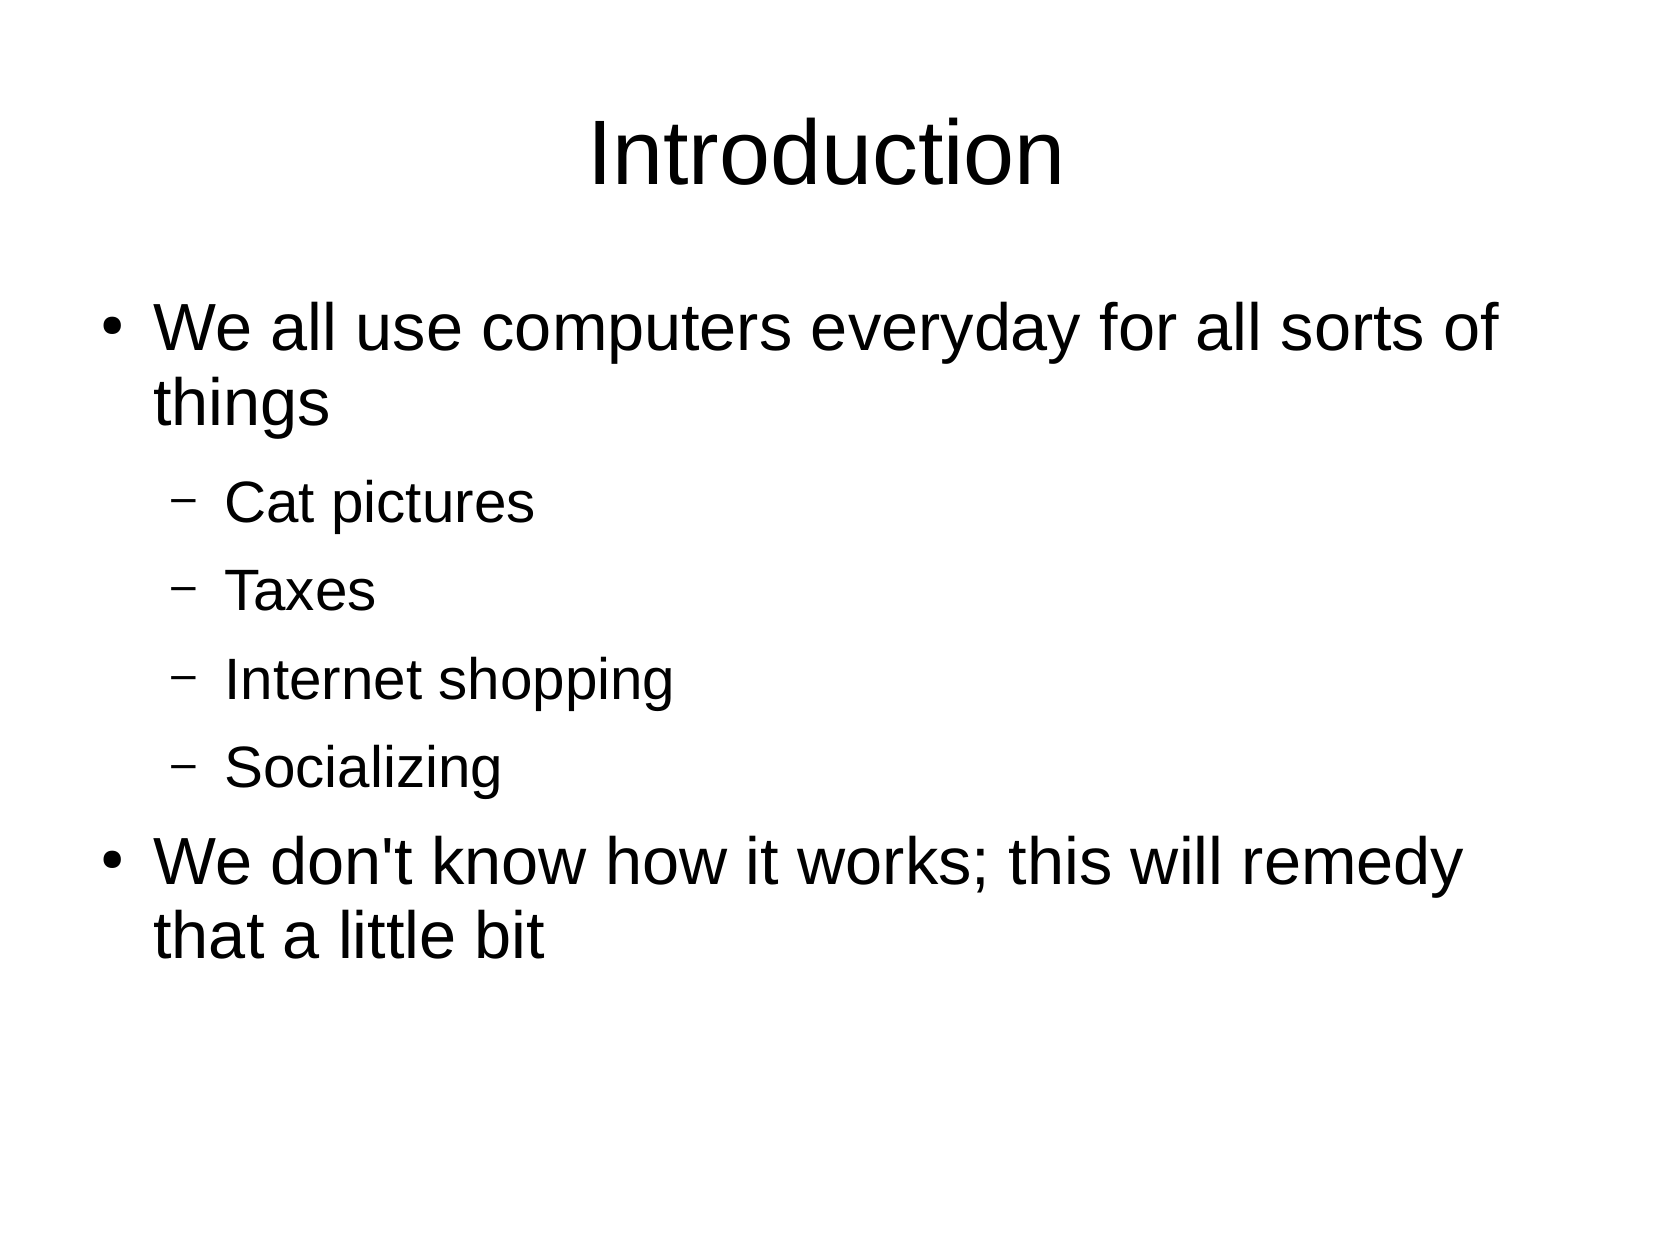

# Introduction
We all use computers everyday for all sorts of things
Cat pictures
Taxes
Internet shopping
Socializing
We don't know how it works; this will remedy that a little bit